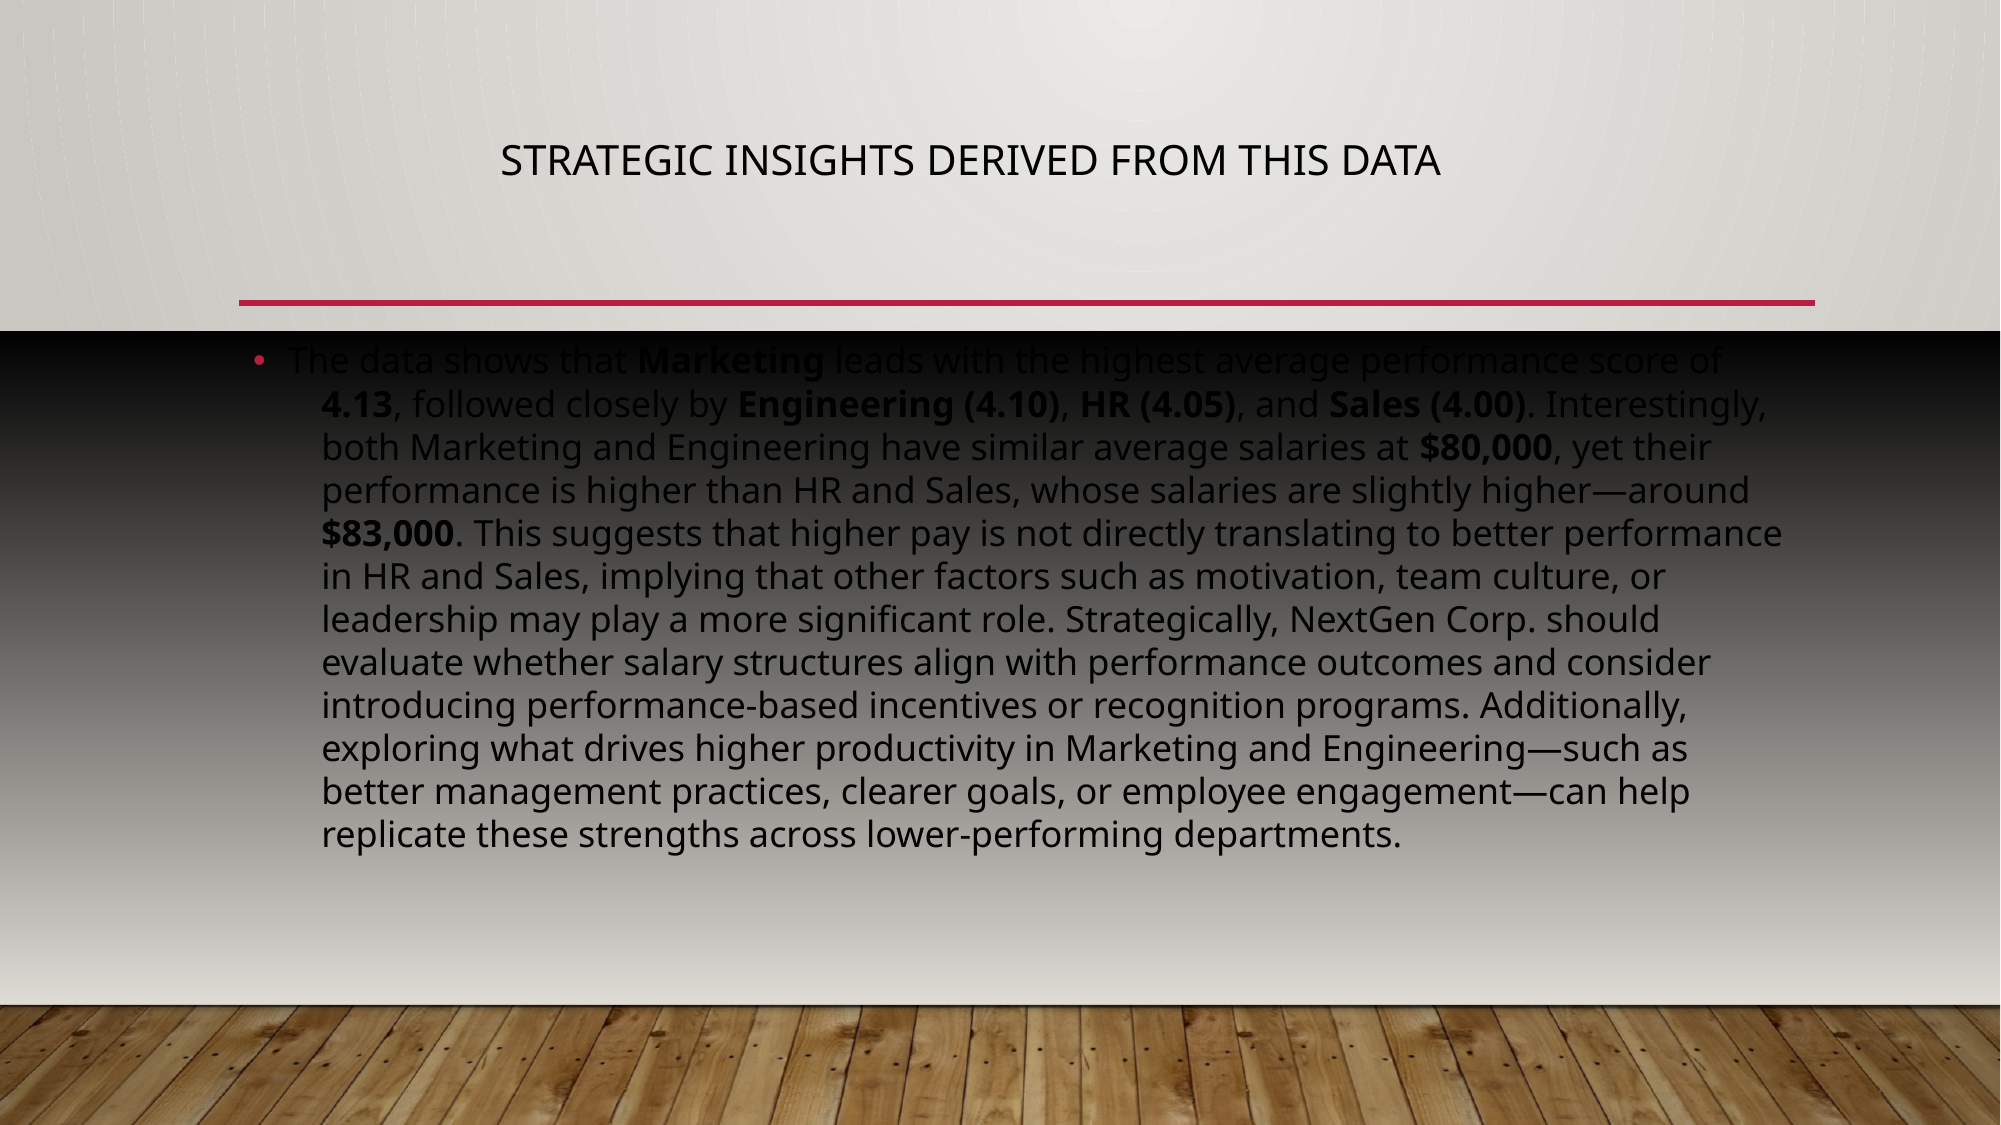

# Strategic insights derived from tHIS data
The data shows that Marketing leads with the highest average performance score of 4.13, followed closely by Engineering (4.10), HR (4.05), and Sales (4.00). Interestingly, both Marketing and Engineering have similar average salaries at $80,000, yet their performance is higher than HR and Sales, whose salaries are slightly higher—around $83,000. This suggests that higher pay is not directly translating to better performance in HR and Sales, implying that other factors such as motivation, team culture, or leadership may play a more significant role. Strategically, NextGen Corp. should evaluate whether salary structures align with performance outcomes and consider introducing performance-based incentives or recognition programs. Additionally, exploring what drives higher productivity in Marketing and Engineering—such as better management practices, clearer goals, or employee engagement—can help replicate these strengths across lower-performing departments.